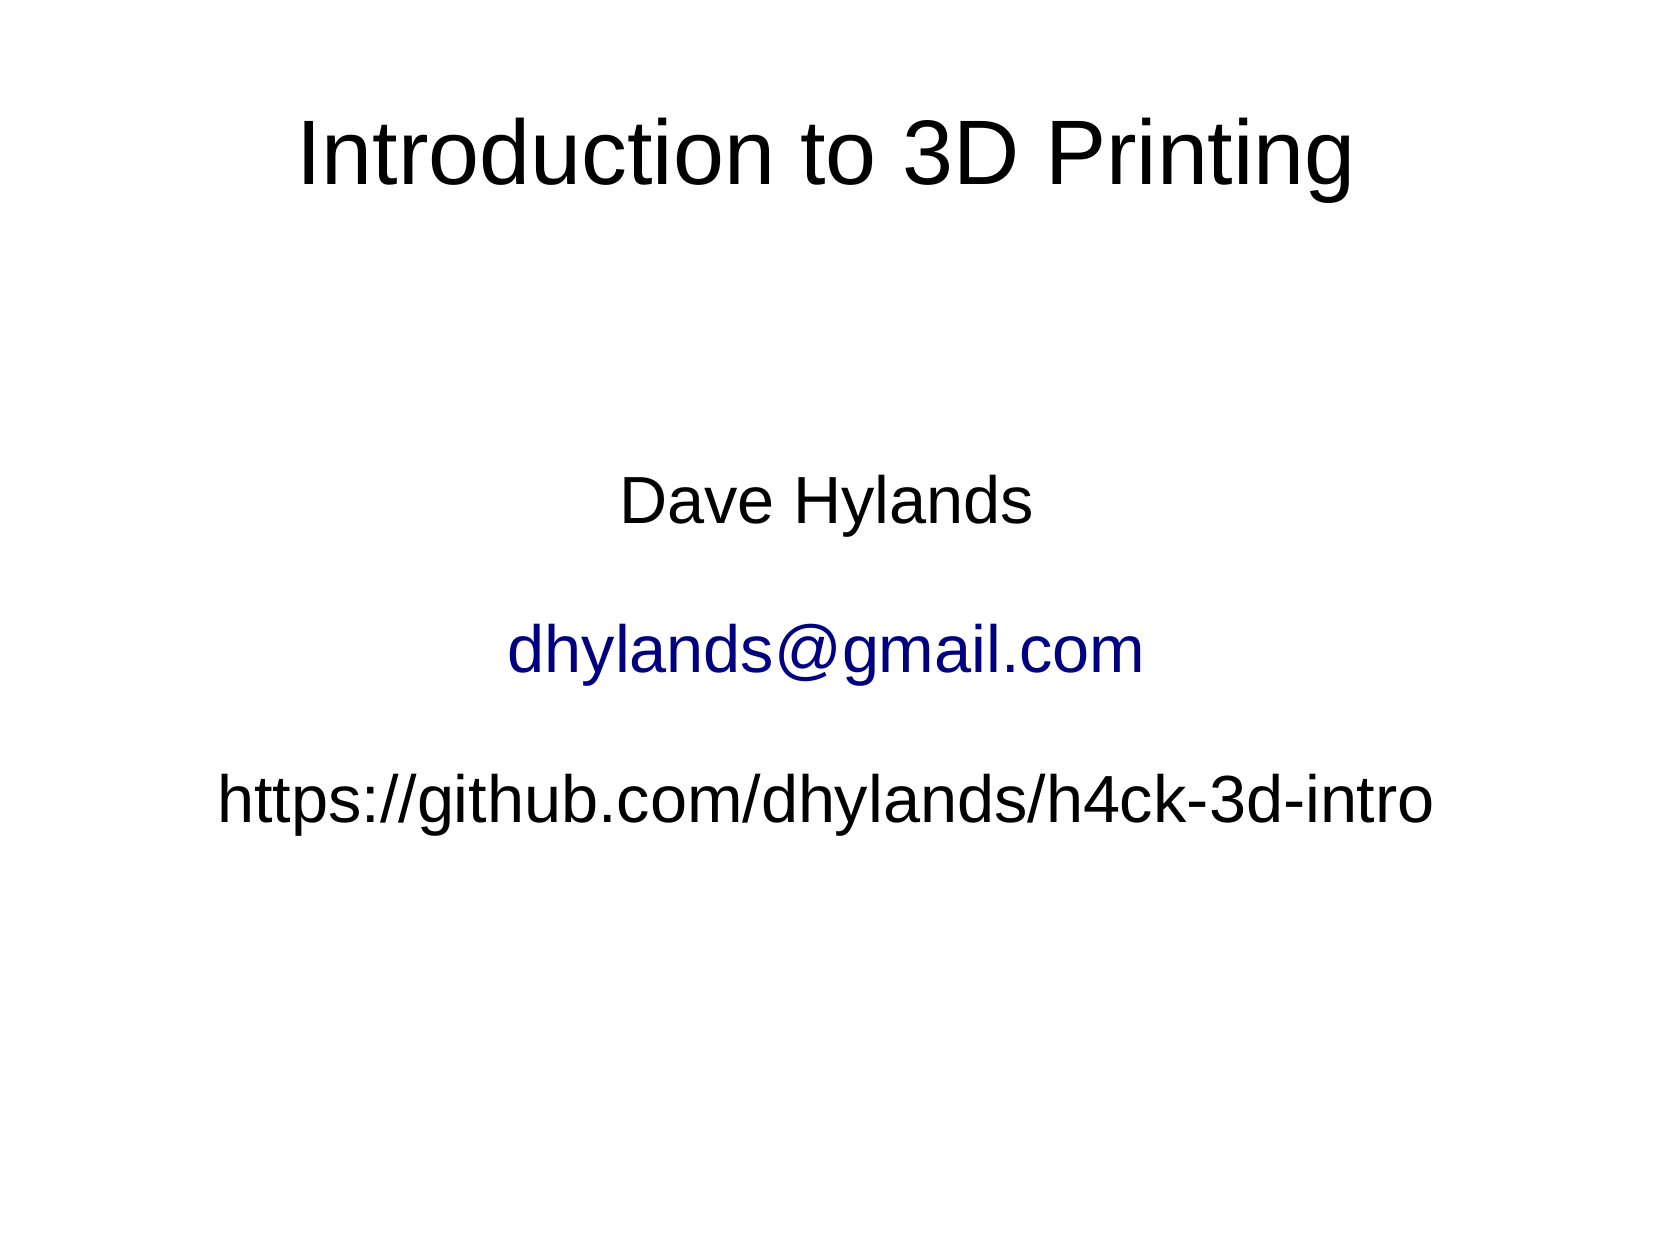

# Introduction to 3D Printing
Dave Hylands
dhylands@gmail.com
https://github.com/dhylands/h4ck-3d-intro